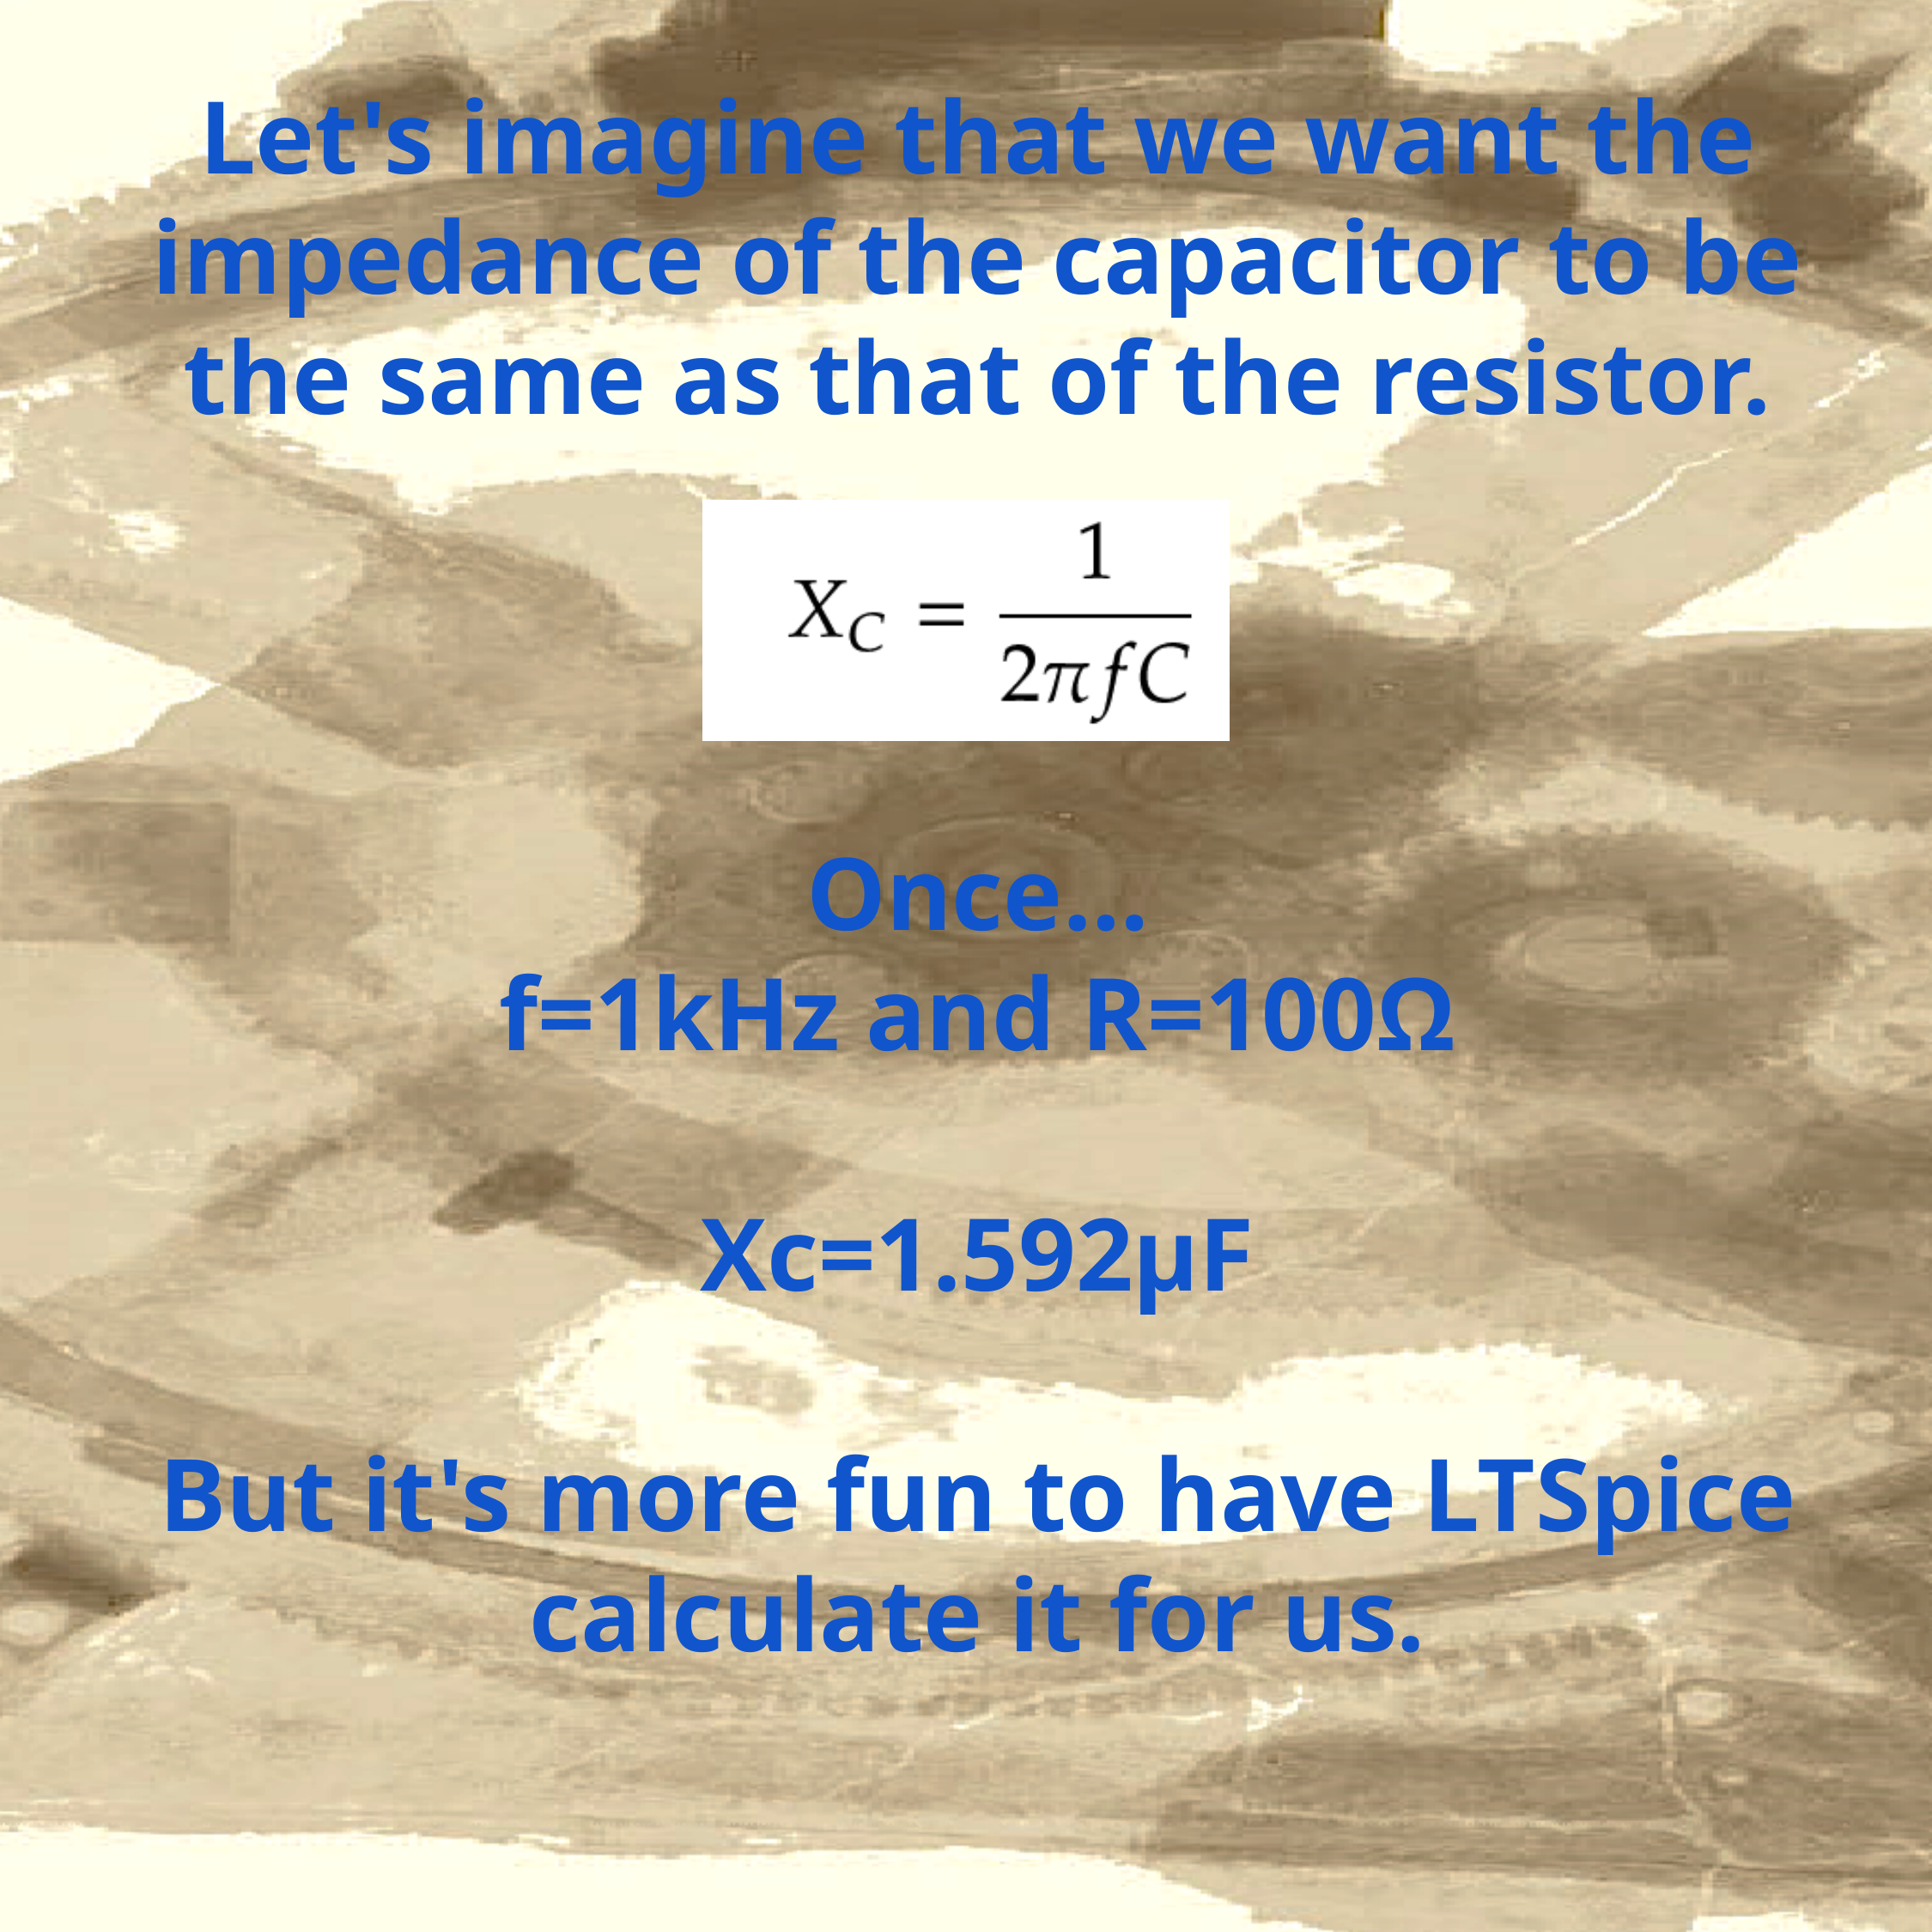

Let's imagine that we want the impedance of the capacitor to be the same as that of the resistor.
Once…
f=1kHz and R=100Ω
Xc=1.592μF
But it's more fun to have LTSpice calculate it for us.